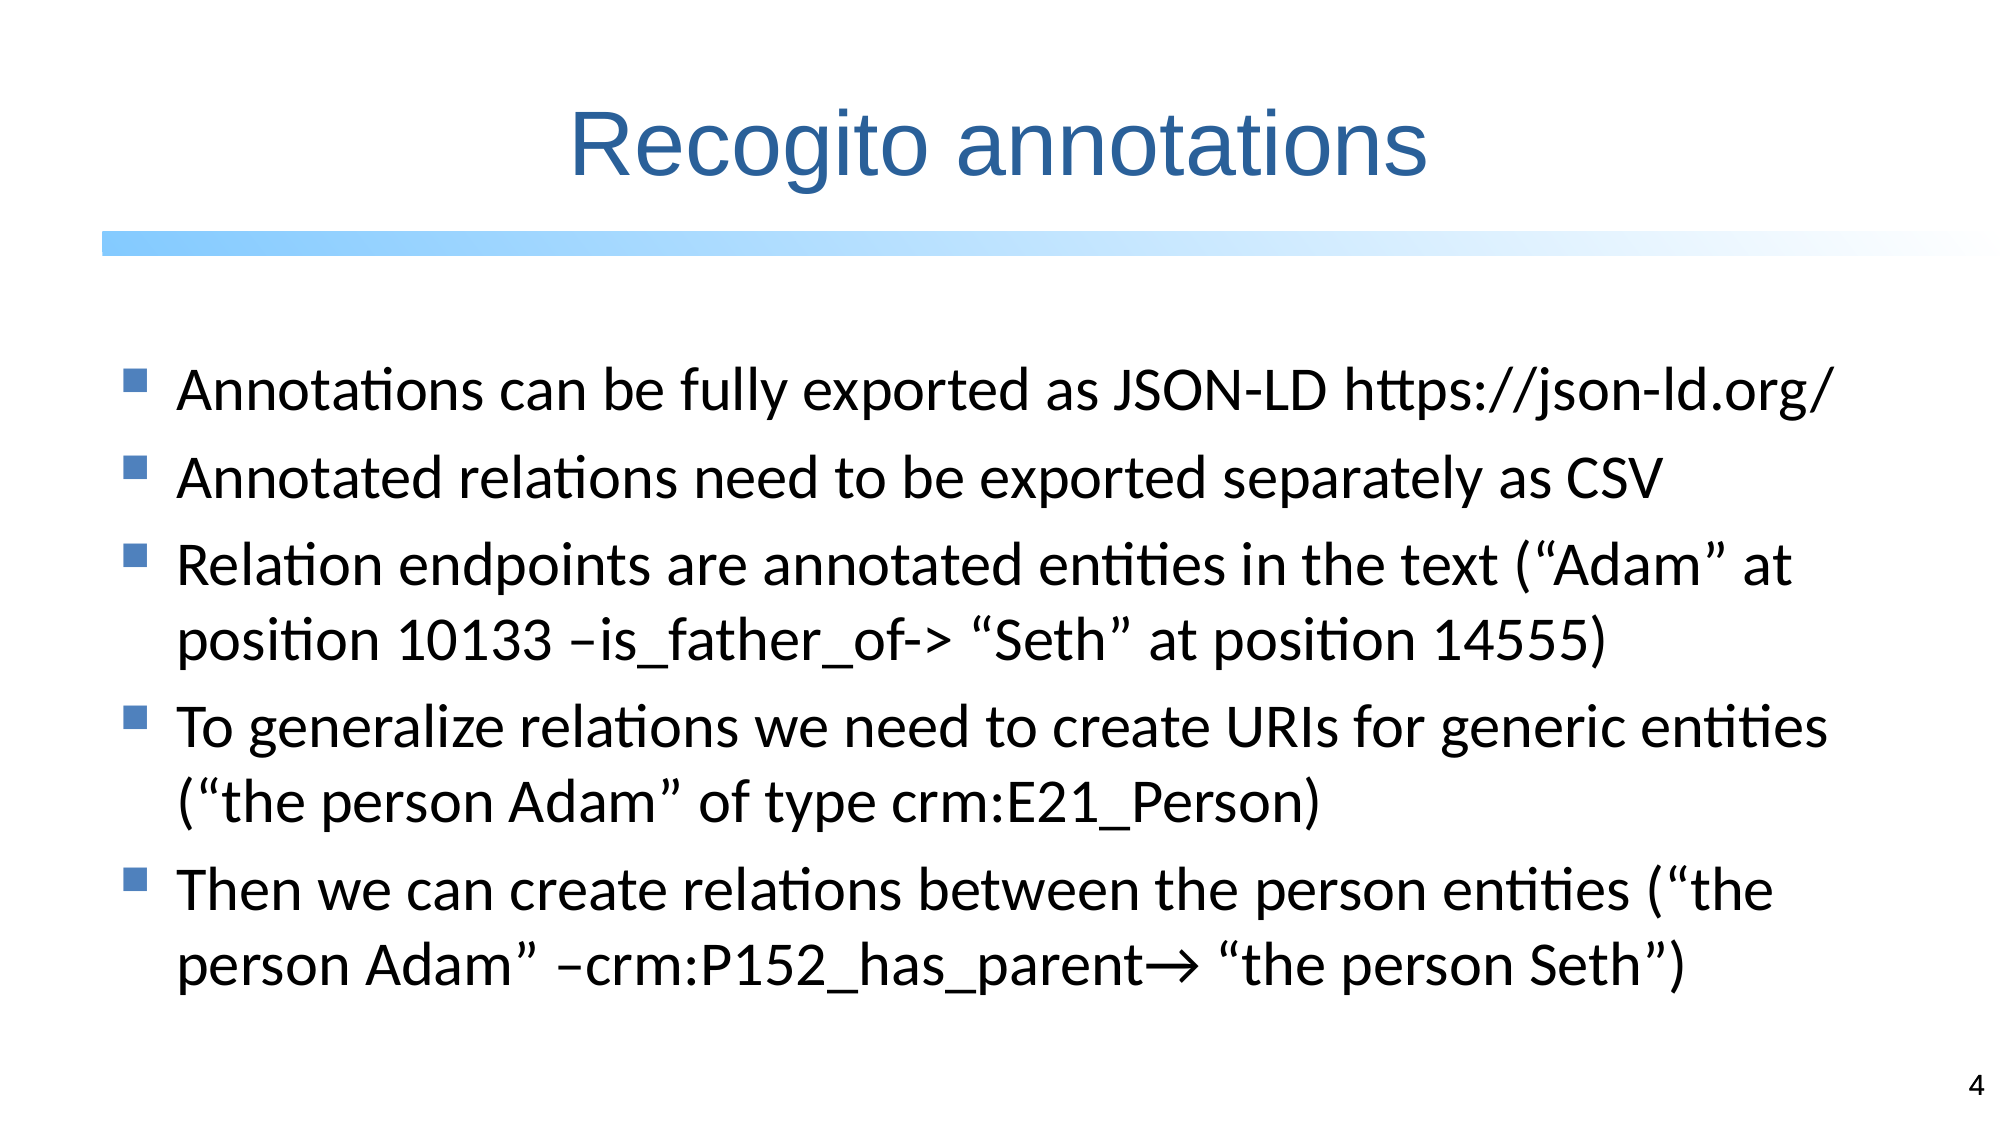

# Recogito annotations
Annotations can be fully exported as JSON-LD https://json-ld.org/
Annotated relations need to be exported separately as CSV
Relation endpoints are annotated entities in the text (“Adam” at position 10133 –is_father_of-> “Seth” at position 14555)
To generalize relations we need to create URIs for generic entities (“the person Adam” of type crm:E21_Person)
Then we can create relations between the person entities (“the person Adam” –crm:P152_has_parent→ “the person Seth”)